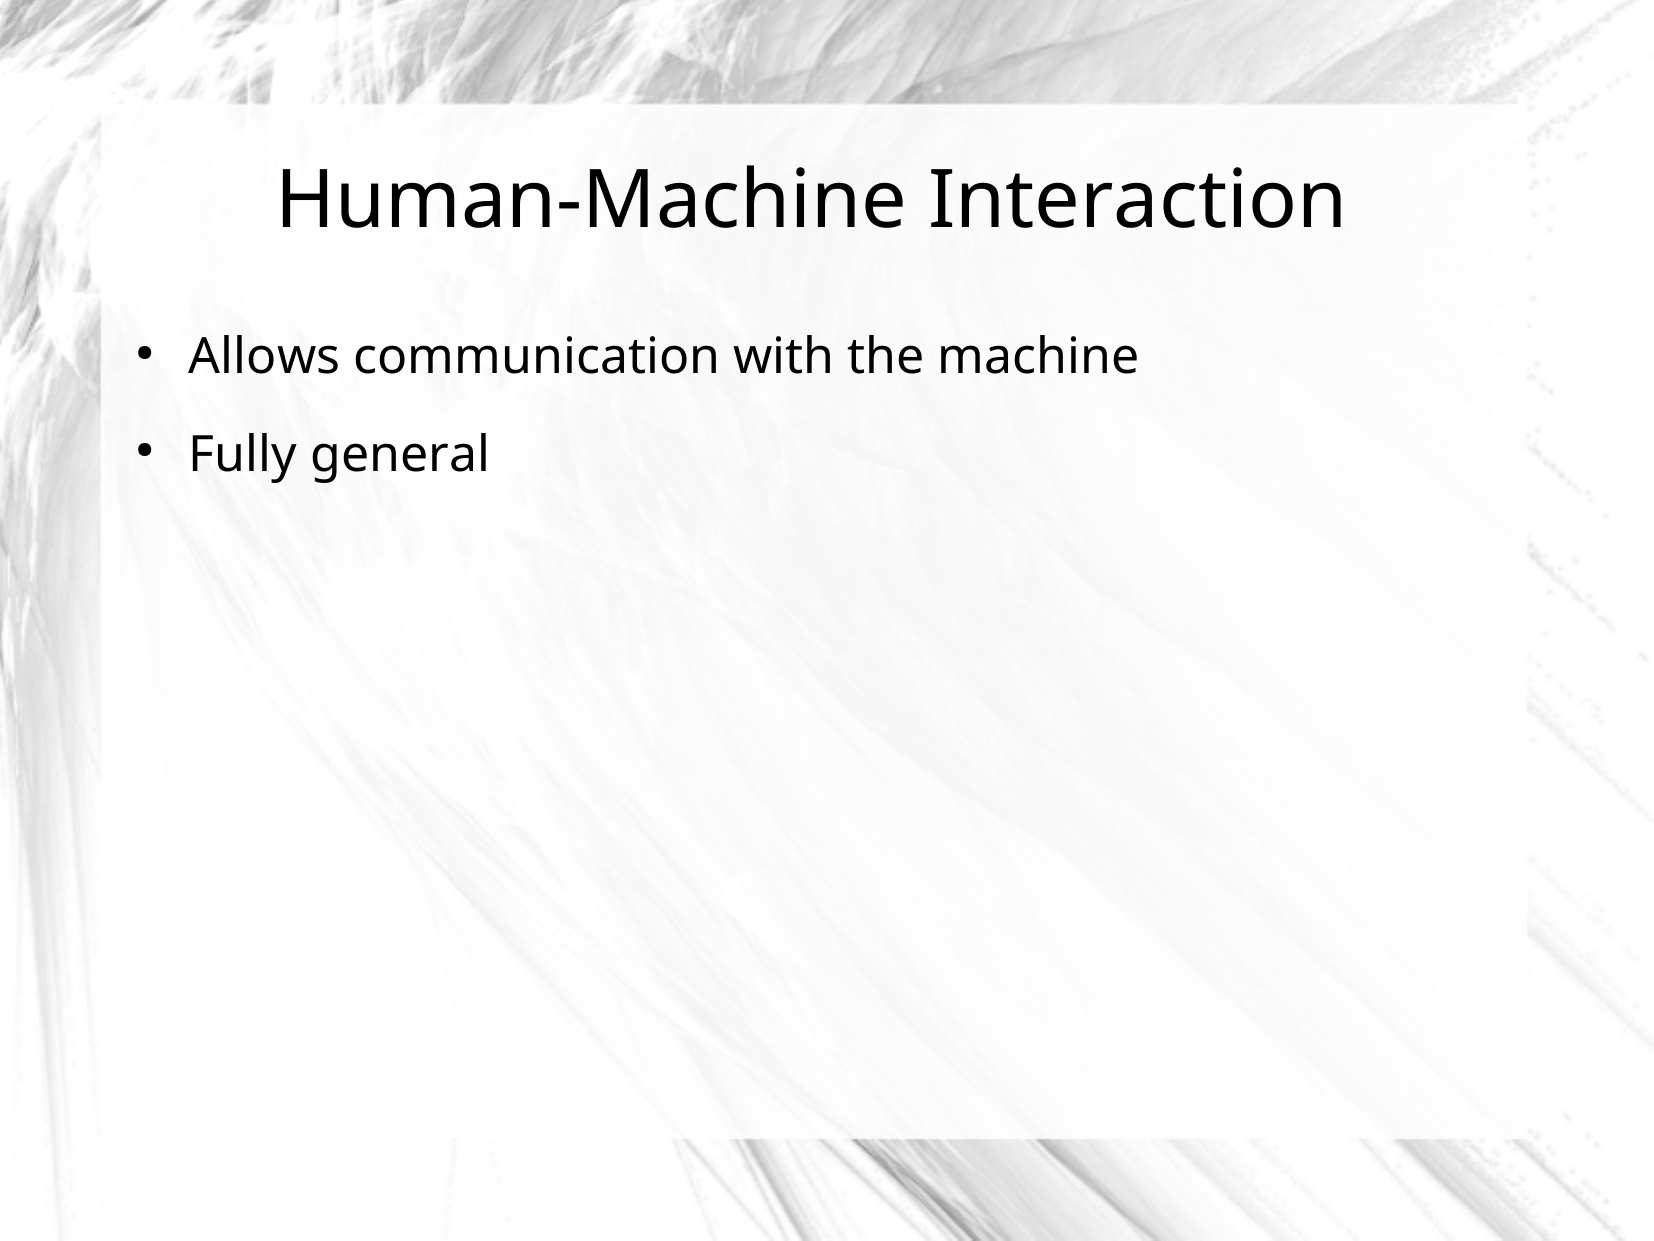

# Human-Machine Interaction
Allows communication with the machine
Fully general